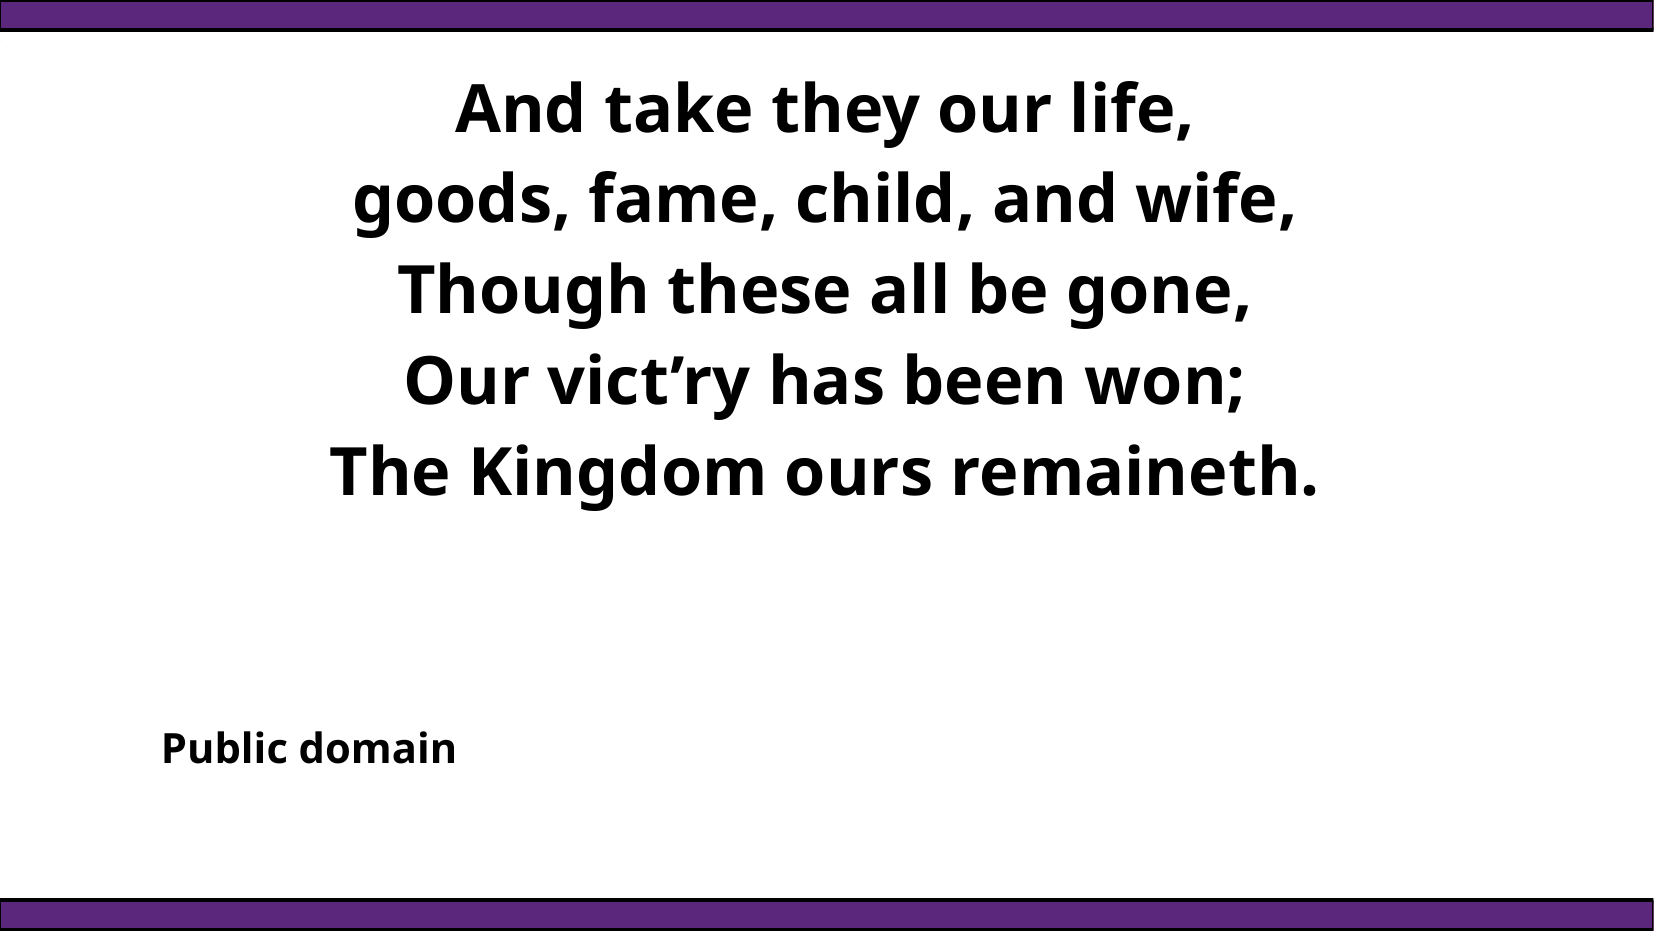

And take they our life,
goods, fame, child, and wife,
Though these all be gone,
Our vict’ry has been won;
The Kingdom ours remaineth.
 Public domain